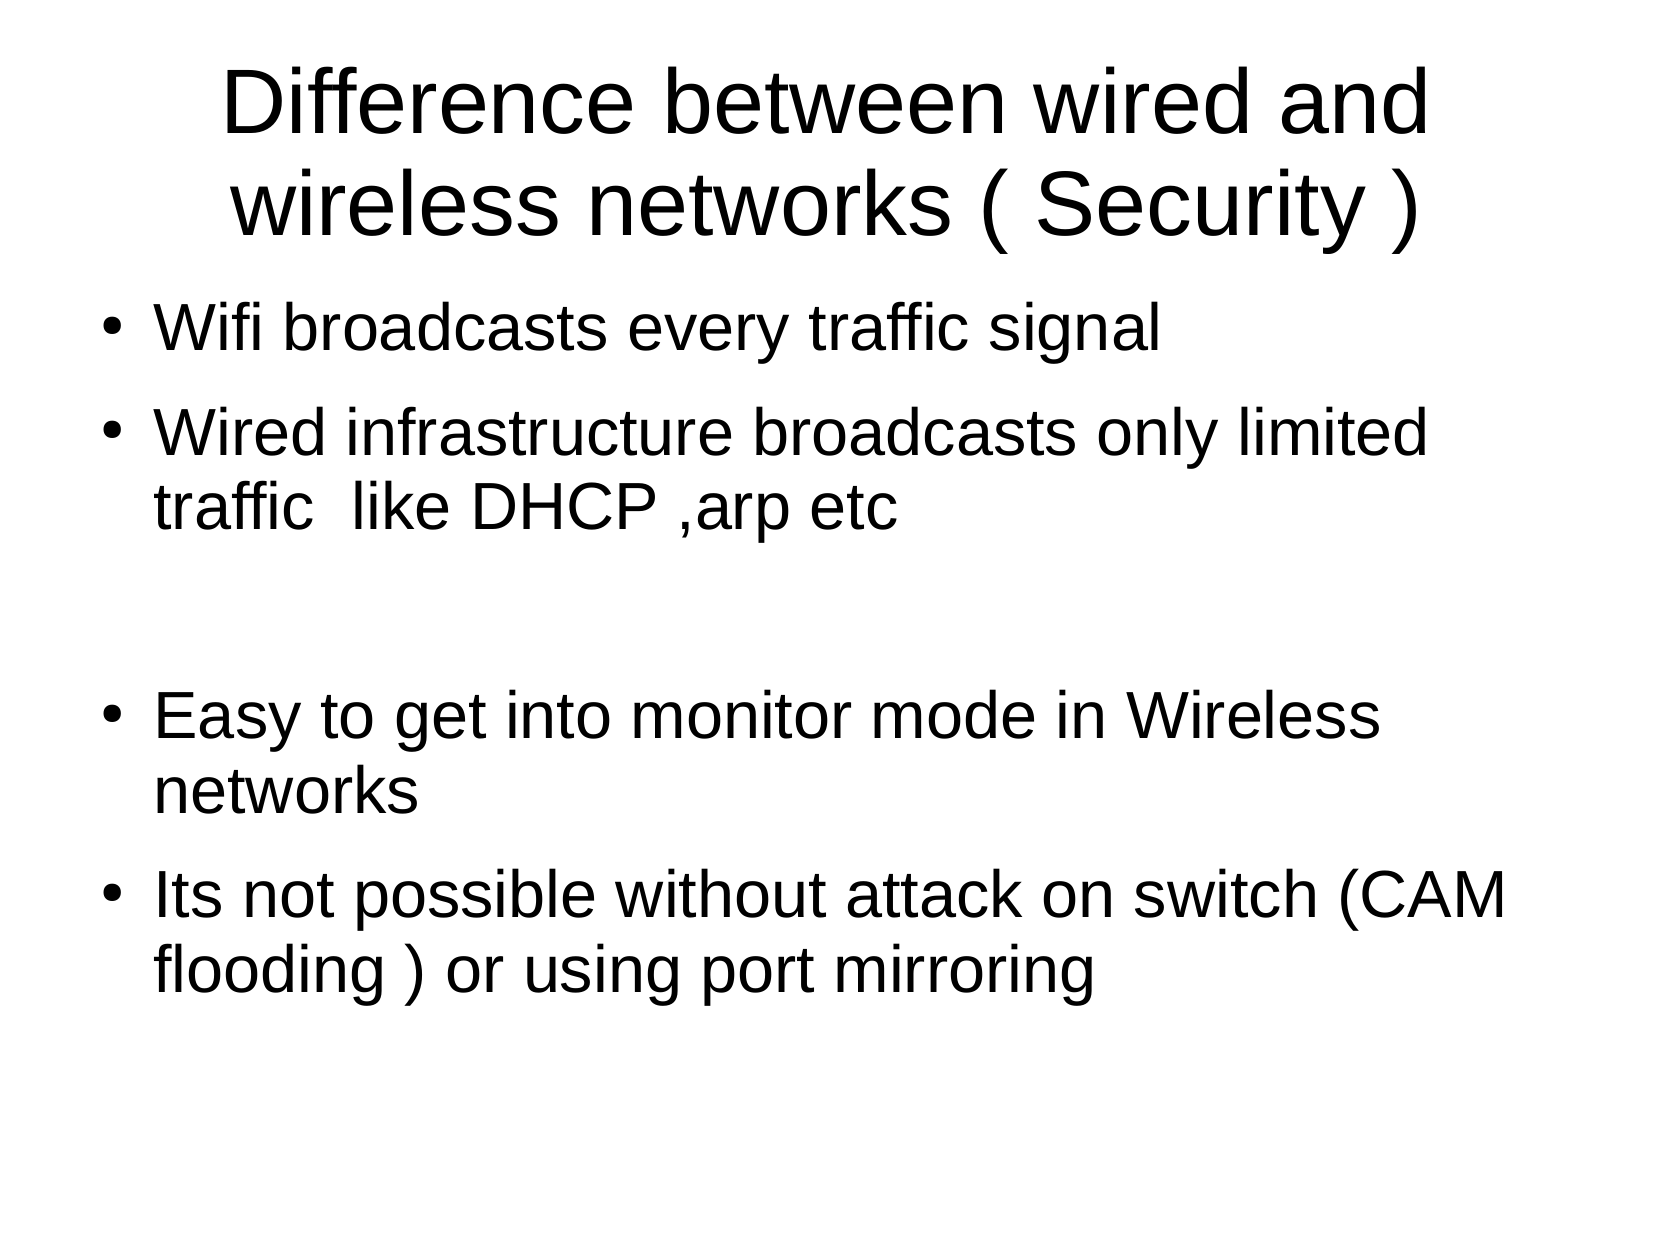

# Difference between wired and wireless networks ( Security )
Wifi broadcasts every traffic signal
Wired infrastructure broadcasts only limited traffic like DHCP ,arp etc
Easy to get into monitor mode in Wireless networks
Its not possible without attack on switch (CAM flooding ) or using port mirroring